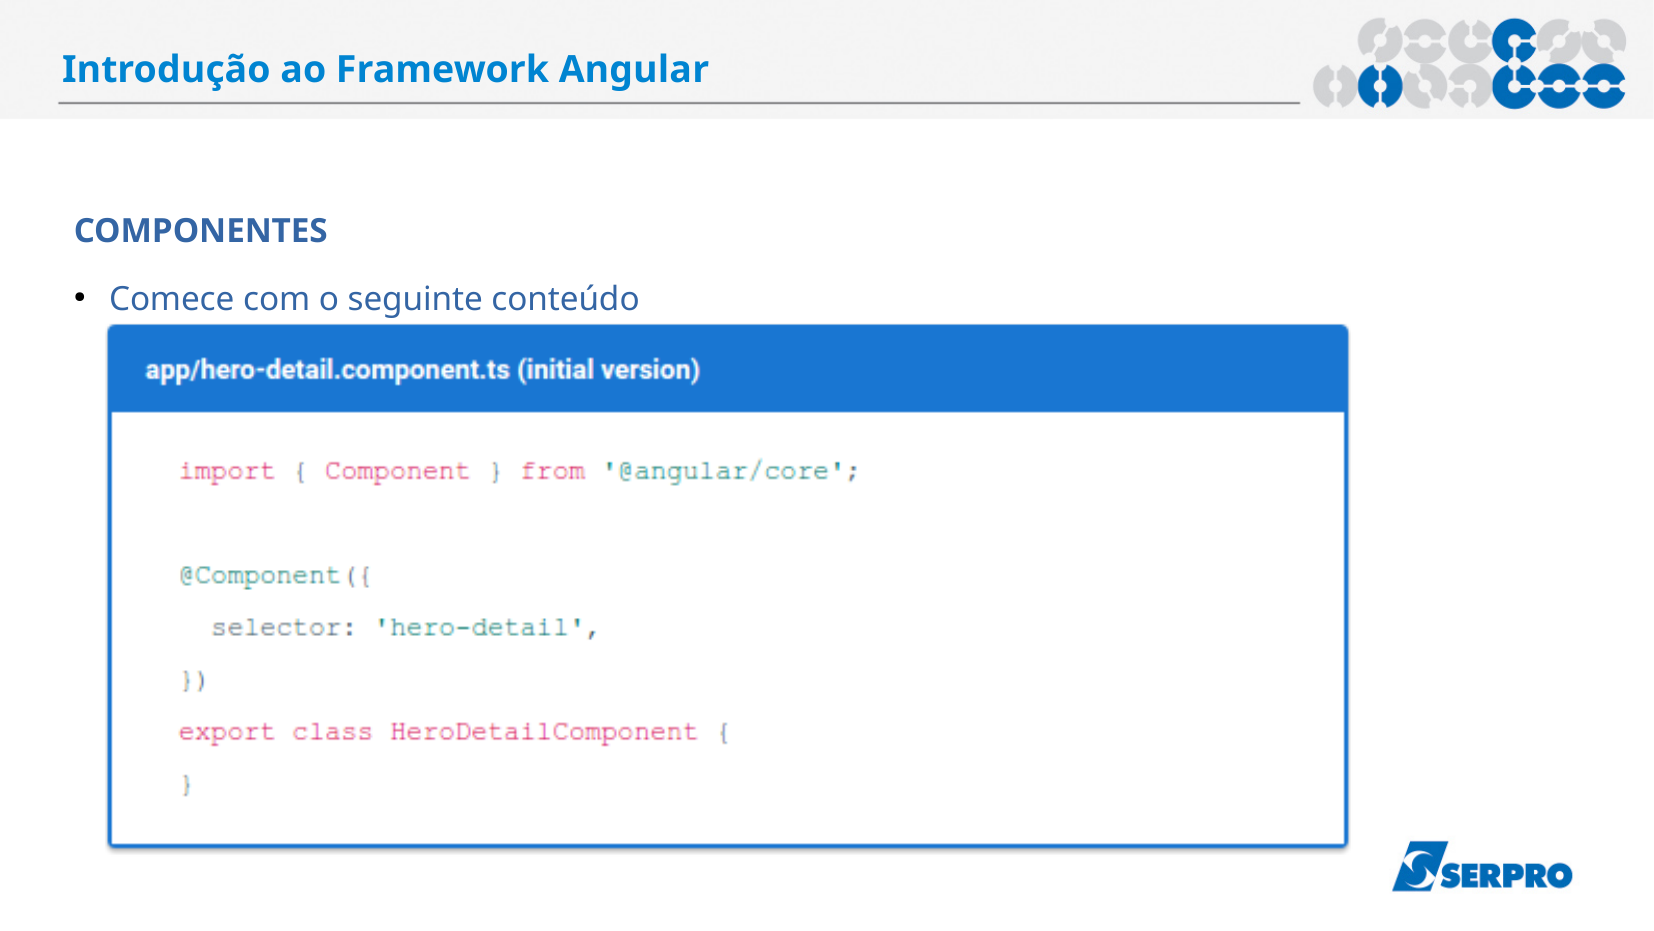

Introdução ao Framework Angular
COMPONENTES
Comece com o seguinte conteúdo